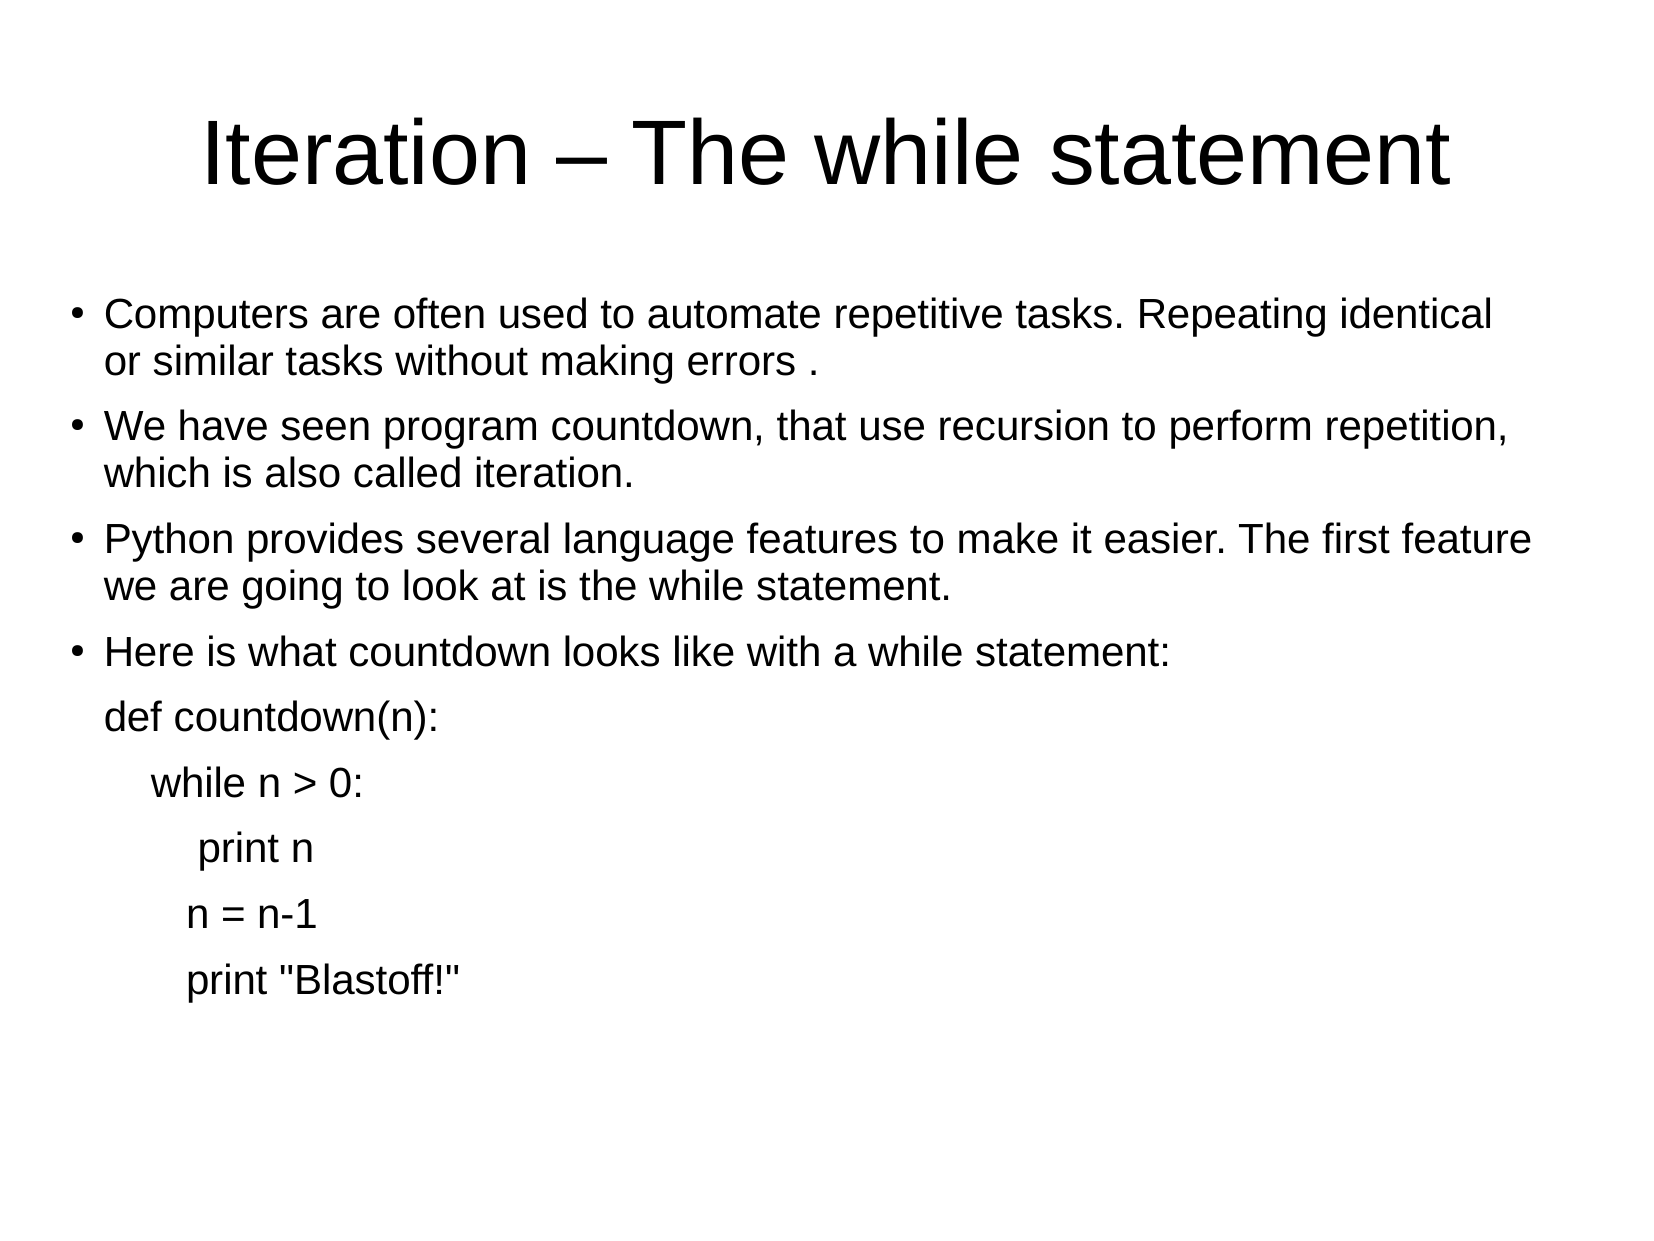

# Iteration – The while statement
Computers are often used to automate repetitive tasks. Repeating identical or similar tasks without making errors .
We have seen program countdown, that use recursion to perform repetition, which is also called iteration.
Python provides several language features to make it easier. The first feature we are going to look at is the while statement.
Here is what countdown looks like with a while statement:
def countdown(n):
 while n > 0:
 print n
 n = n-1
 print "Blastoff!"